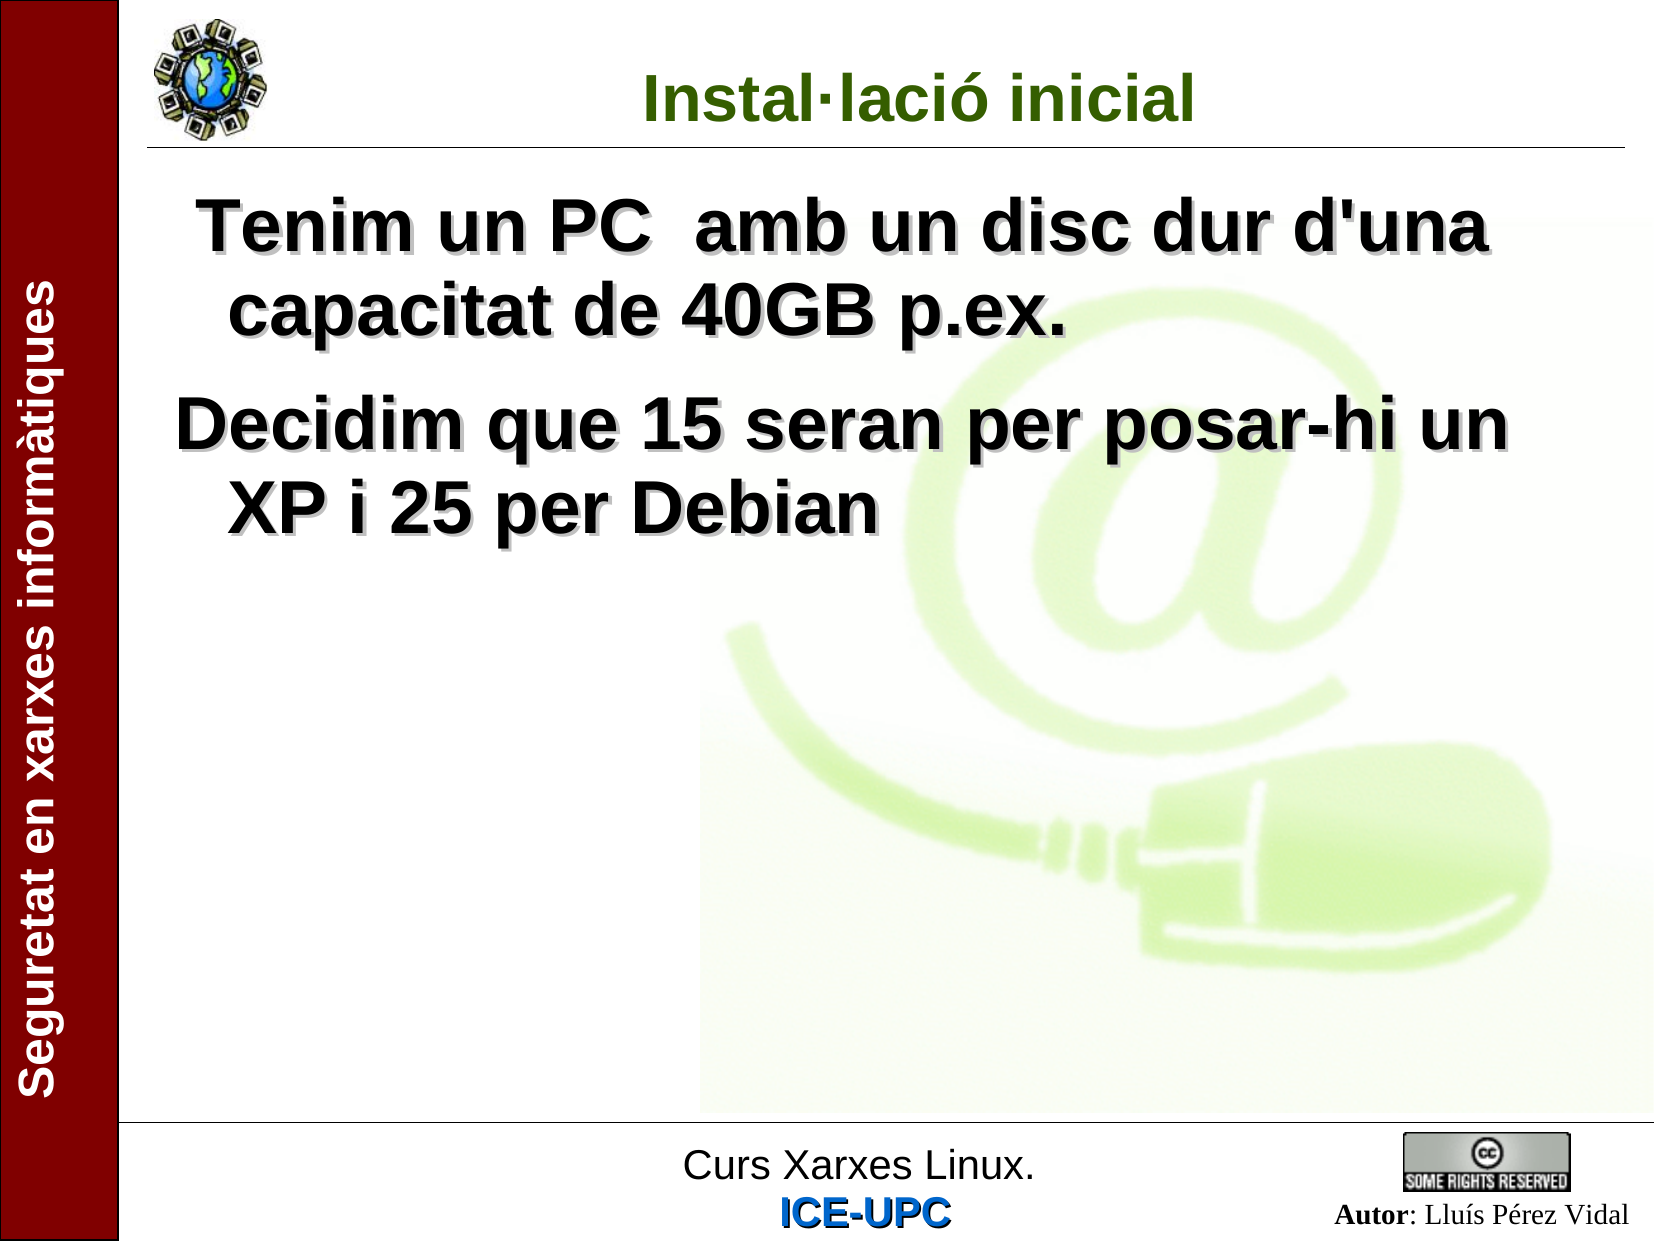

# Instal·lació inicial
 Tenim un PC amb un disc dur d'una capacitat de 40GB p.ex.
Decidim que 15 seran per posar-hi un XP i 25 per Debian